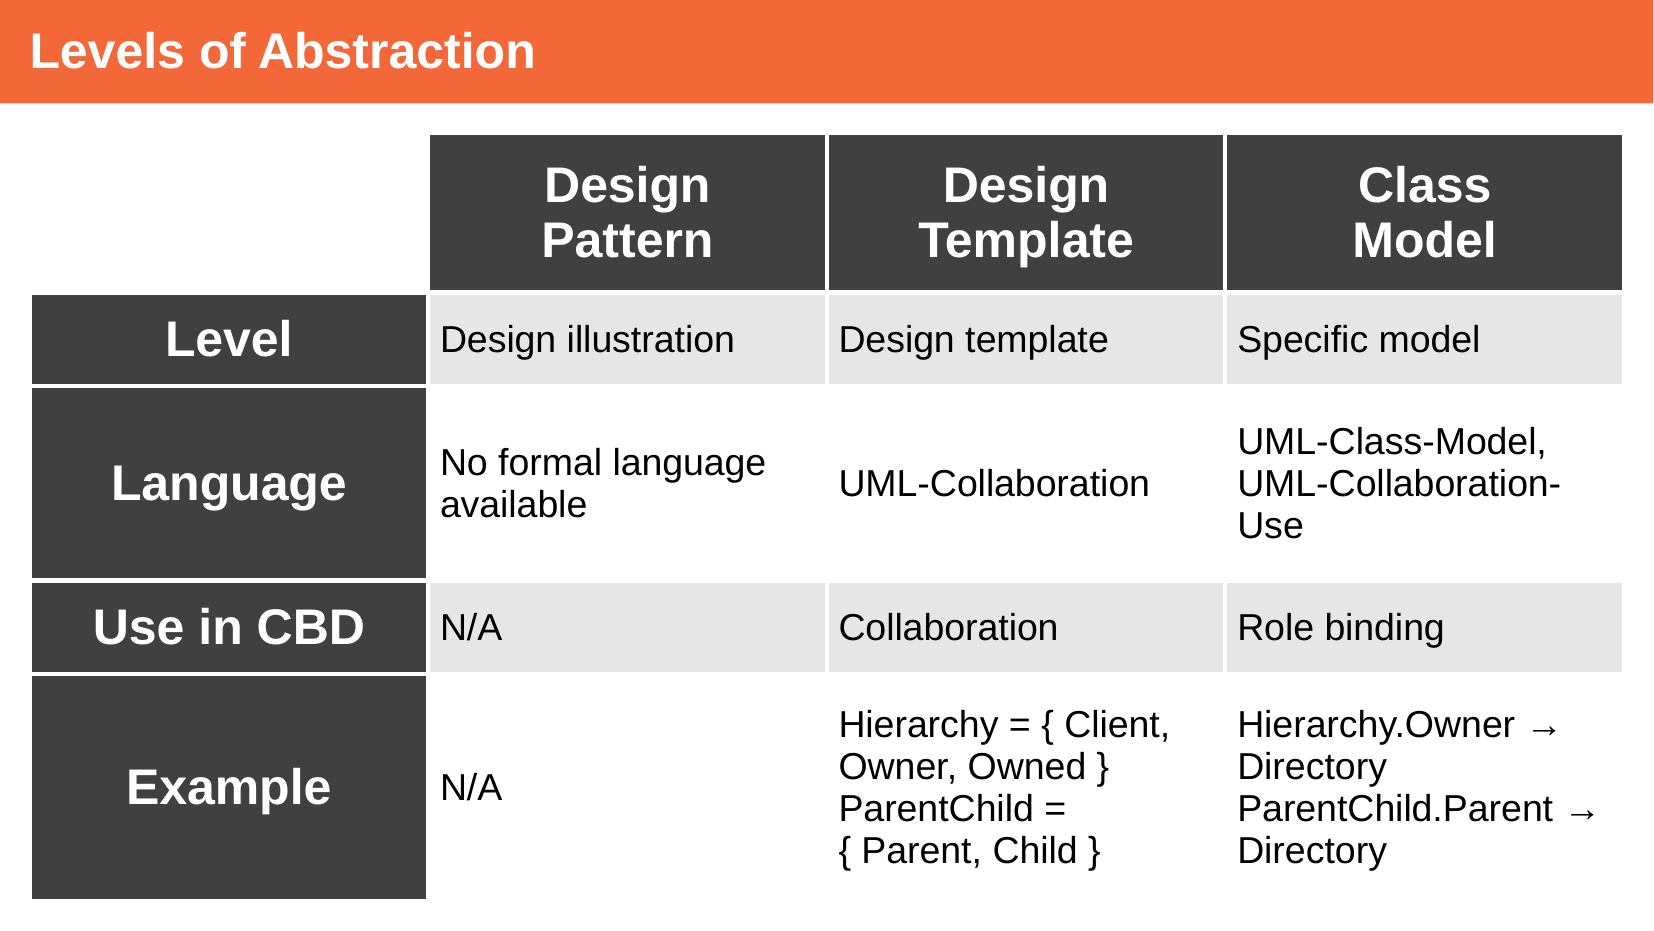

# Levels of Abstraction
| | Design Pattern | Design Template | Class Model |
| --- | --- | --- | --- |
| Level | Design illustration | Design template | Specific model |
| Language | No formal language available | UML-Collaboration | UML-Class-Model, UML-Collaboration-Use |
| Use in CBD | N/A | Collaboration | Role binding |
| Example | N/A | Hierarchy = { Client, Owner, Owned } ParentChild = { Parent, Child } | Hierarchy.Owner → Directory ParentChild.Parent → Directory |
Advanced Design and Programming
15
© 2019 Dirk Riehle - Some Rights Reserved